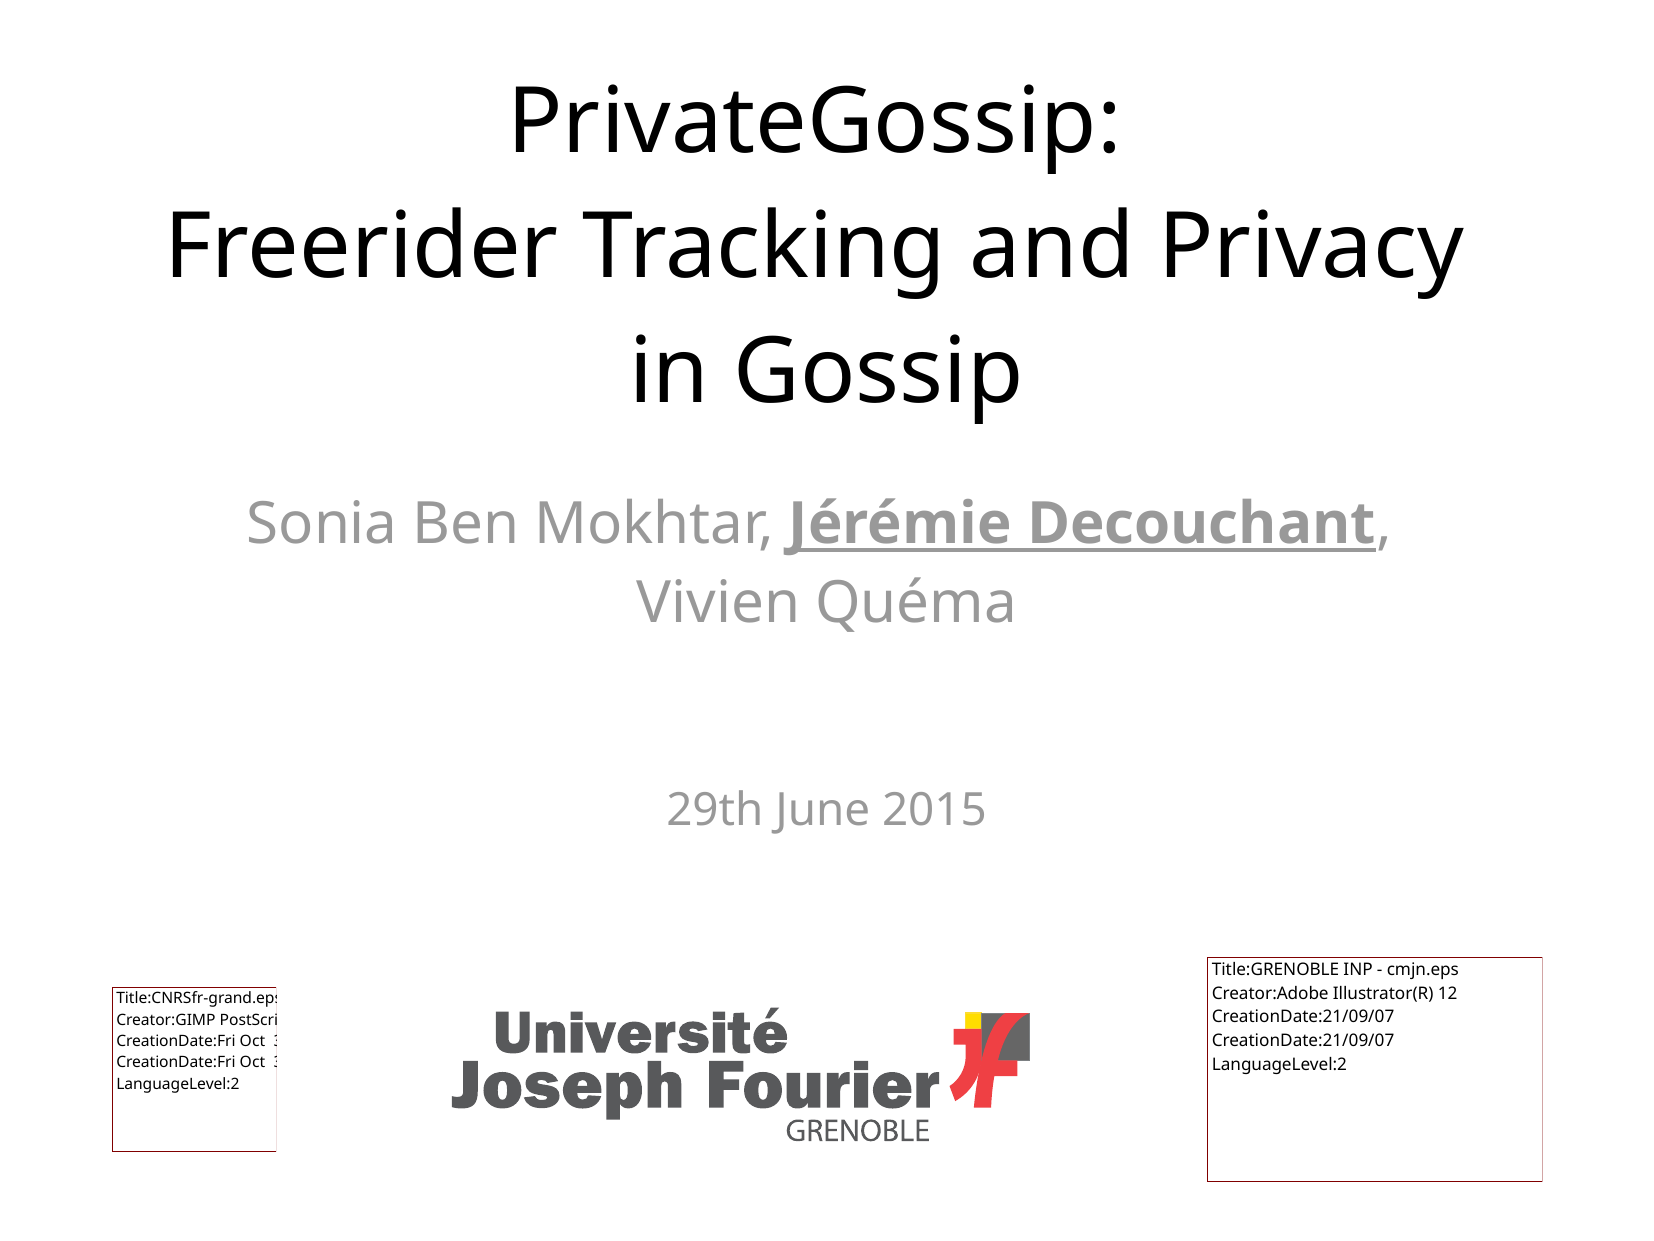

# PrivateGossip: Freerider Tracking and Privacy in Gossip
Sonia Ben Mokhtar, Jérémie Decouchant,
Vivien Quéma
29th June 2015